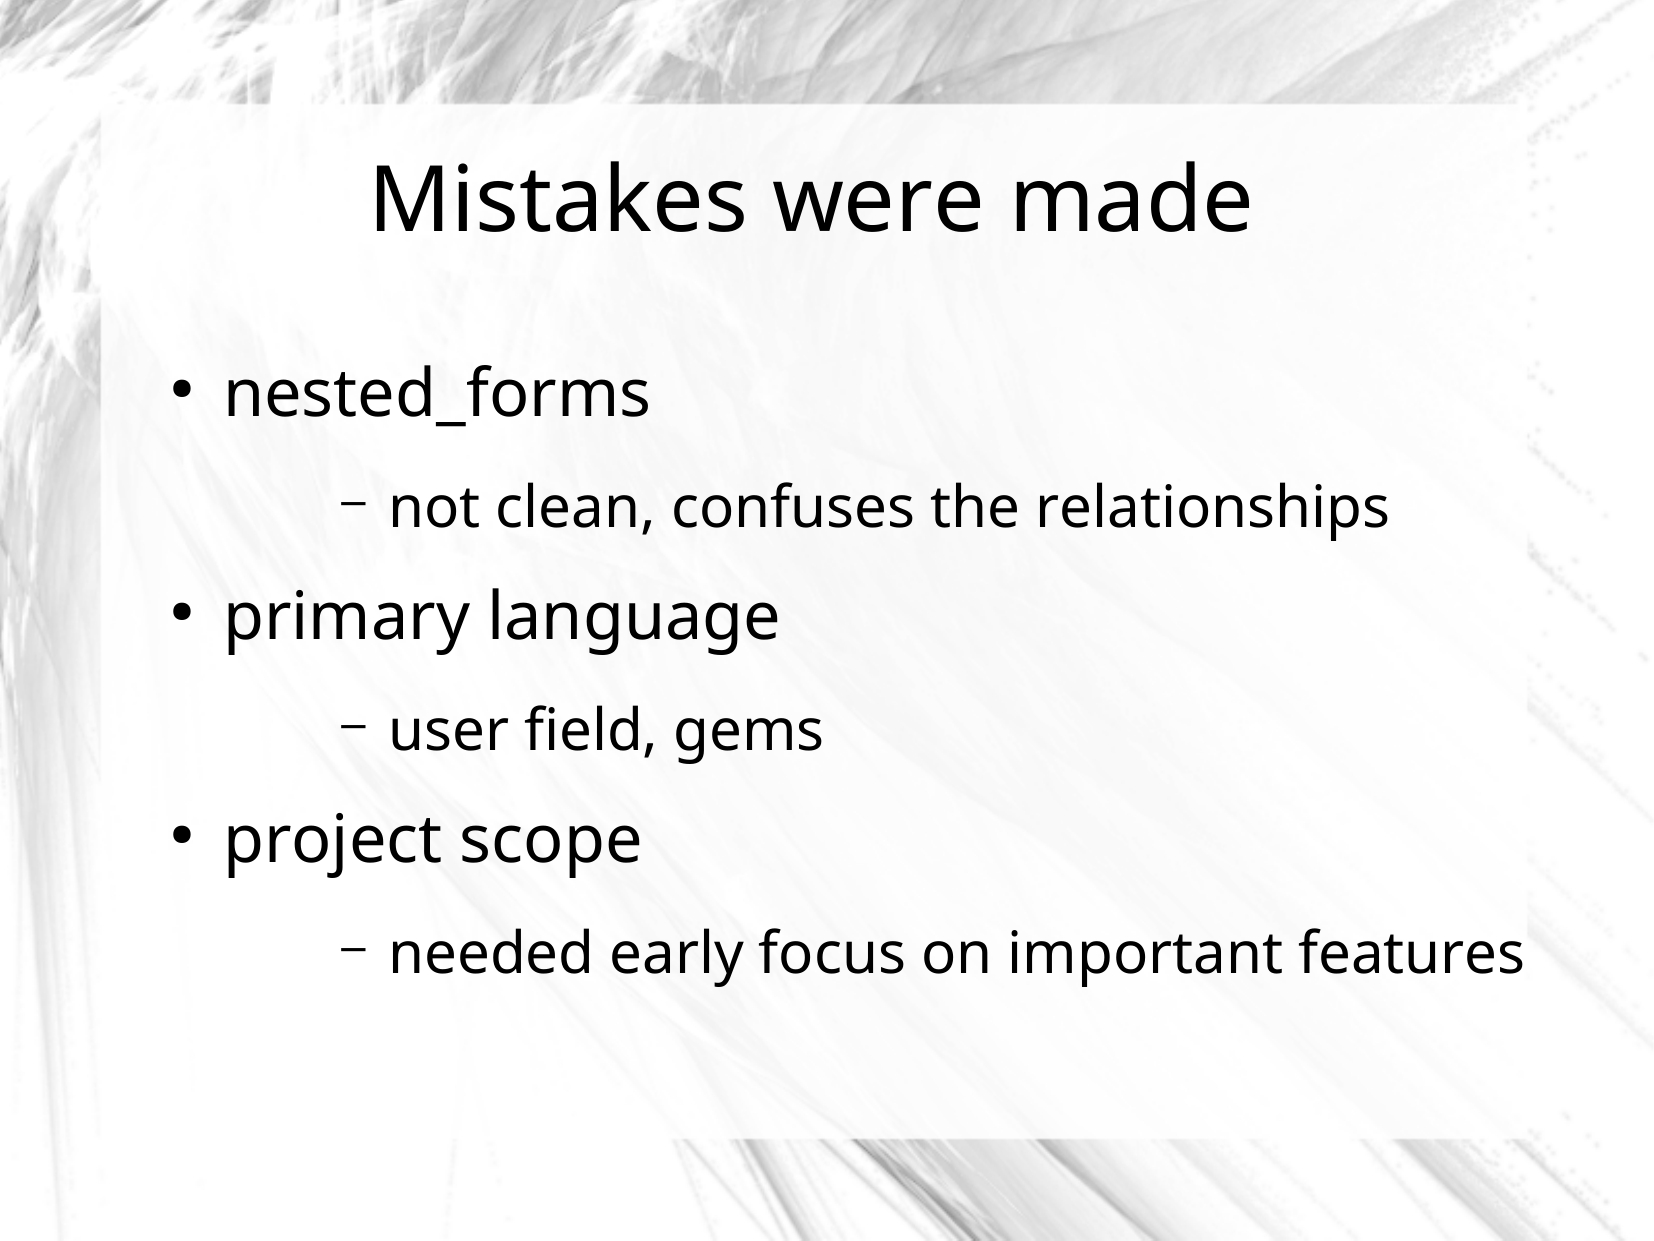

# Mistakes were made
nested_forms
not clean, confuses the relationships
primary language
user field, gems
project scope
needed early focus on important features